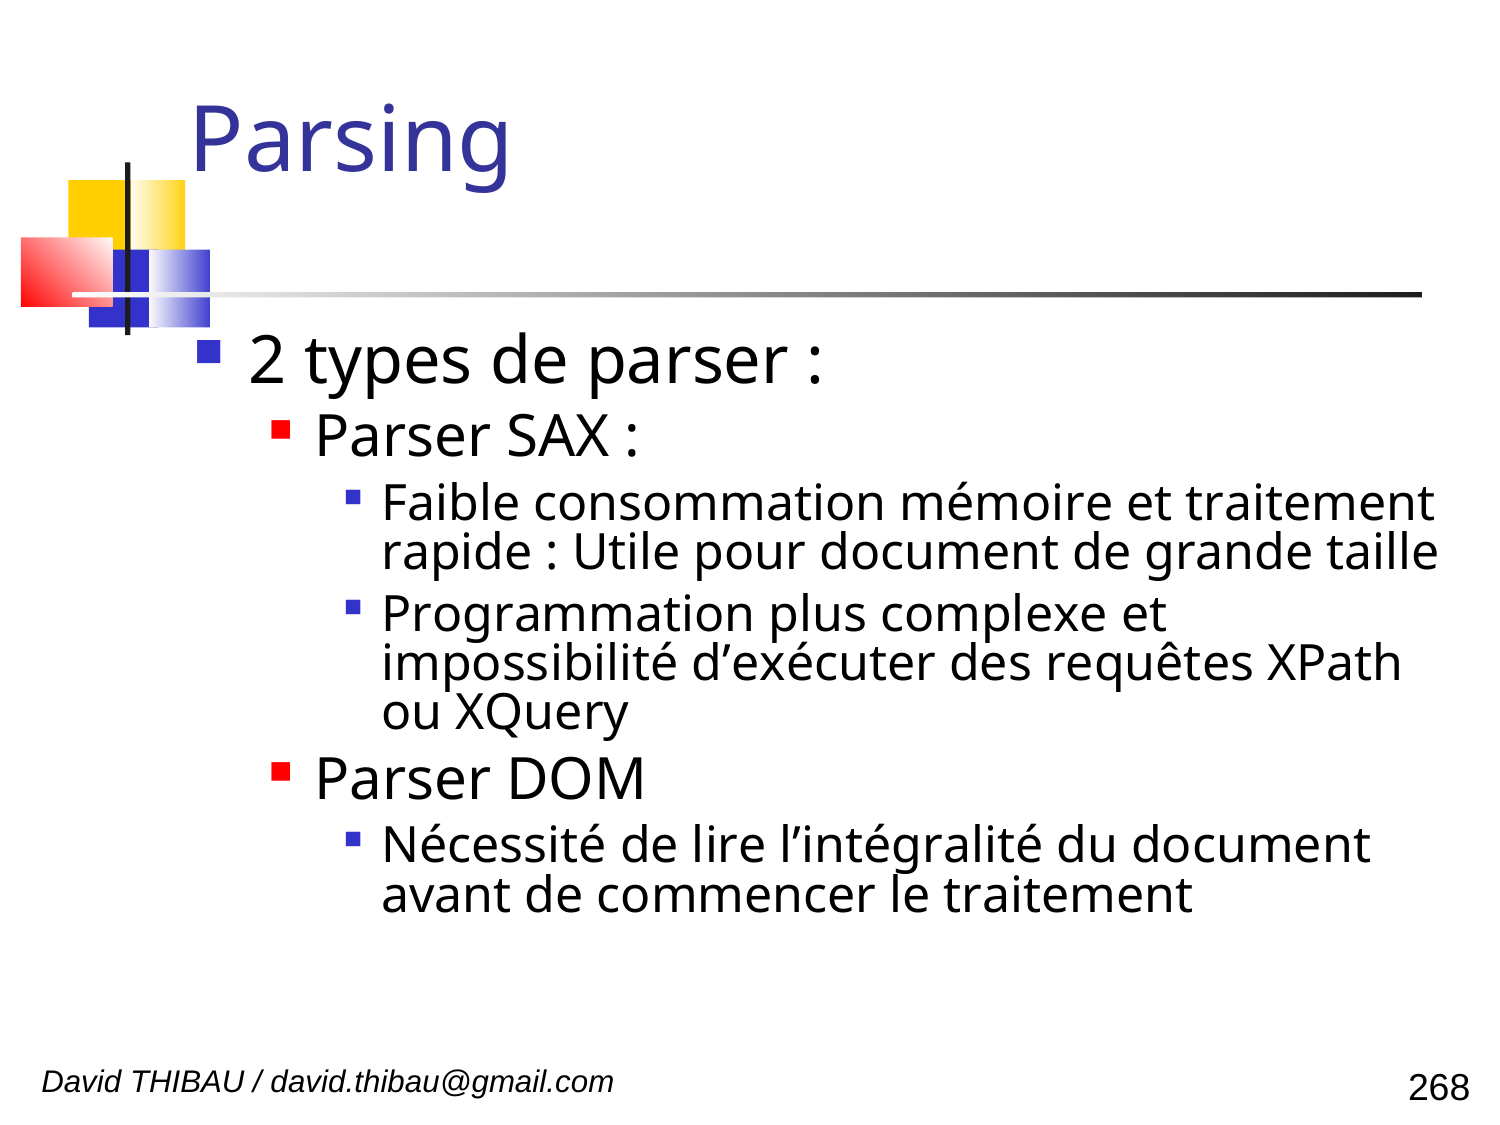

# Parsing
2 types de parser :
Parser SAX :
Faible consommation mémoire et traitement rapide : Utile pour document de grande taille
Programmation plus complexe et impossibilité d’exécuter des requêtes XPath ou XQuery
Parser DOM
Nécessité de lire l’intégralité du document avant de commencer le traitement